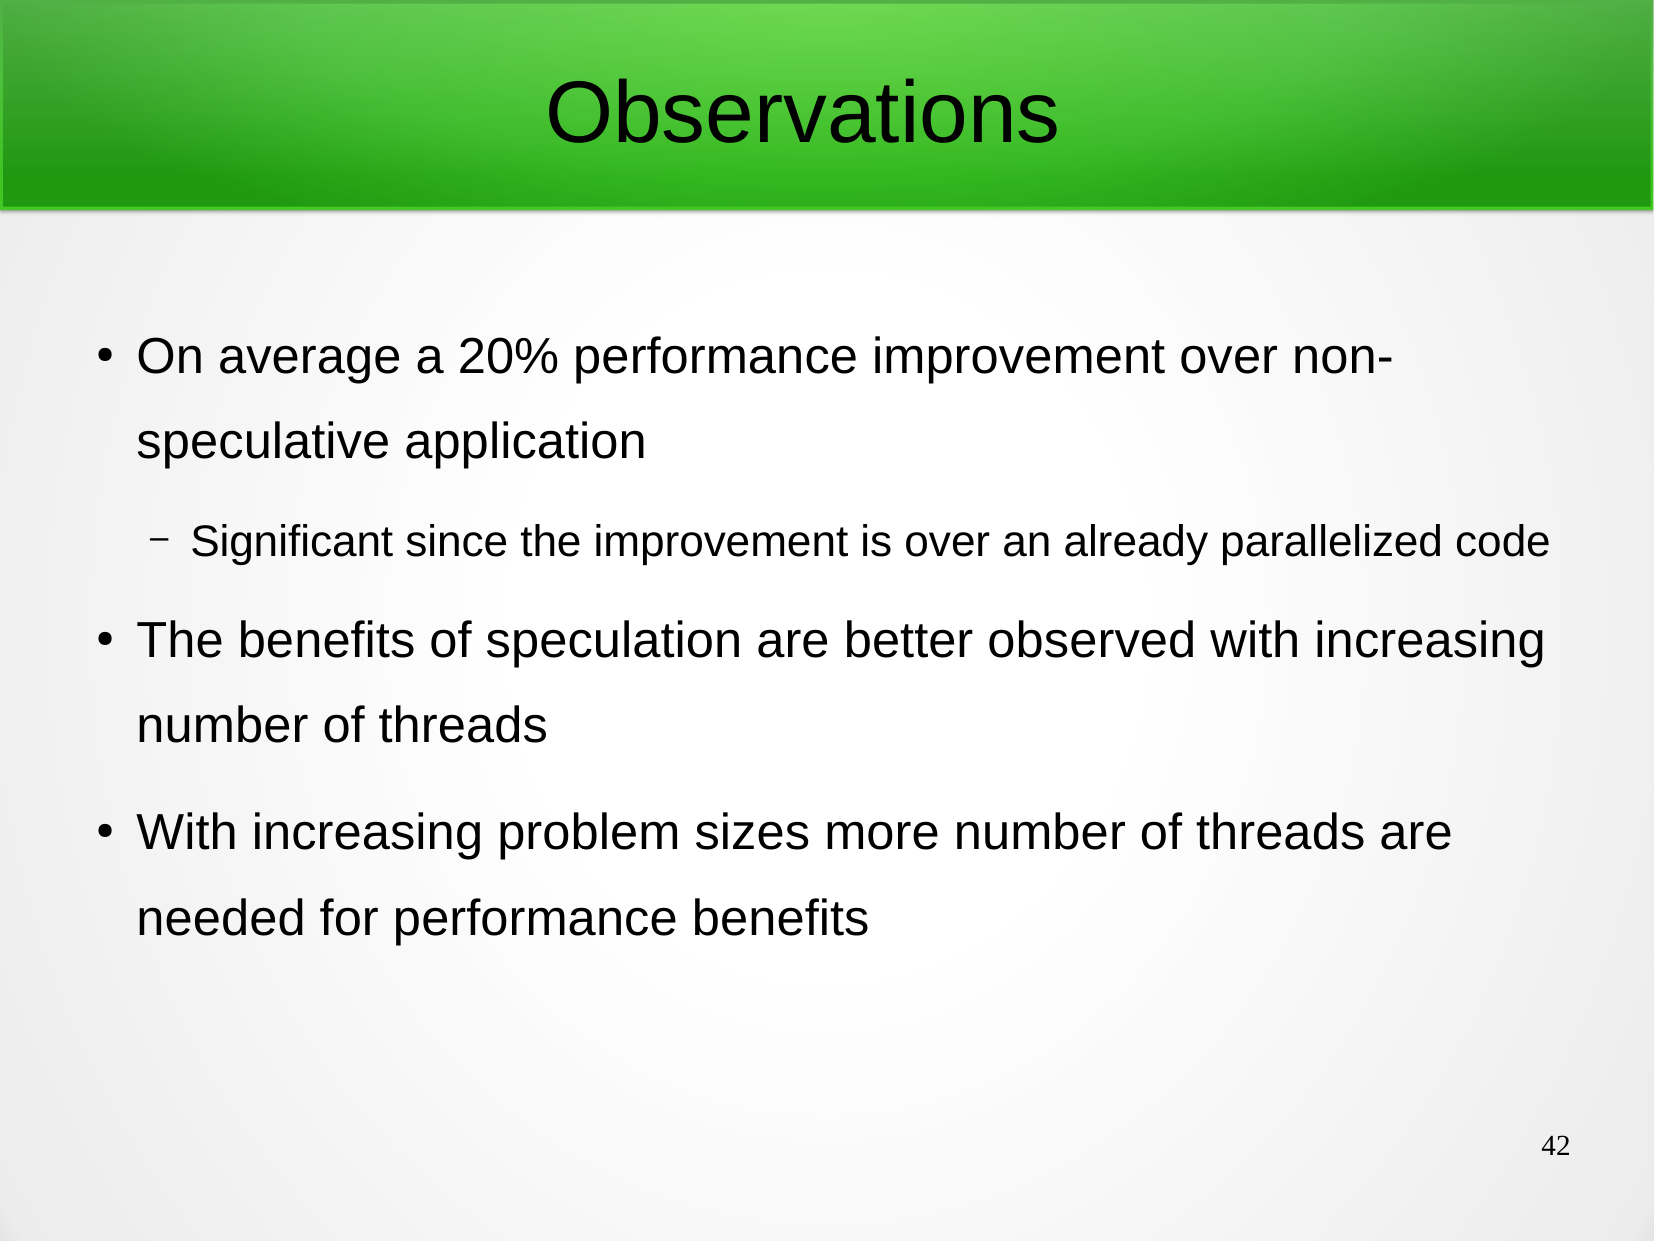

# Observations
On average a 20% performance improvement over non-speculative application
Significant since the improvement is over an already parallelized code
The benefits of speculation are better observed with increasing number of threads
With increasing problem sizes more number of threads are needed for performance benefits
42